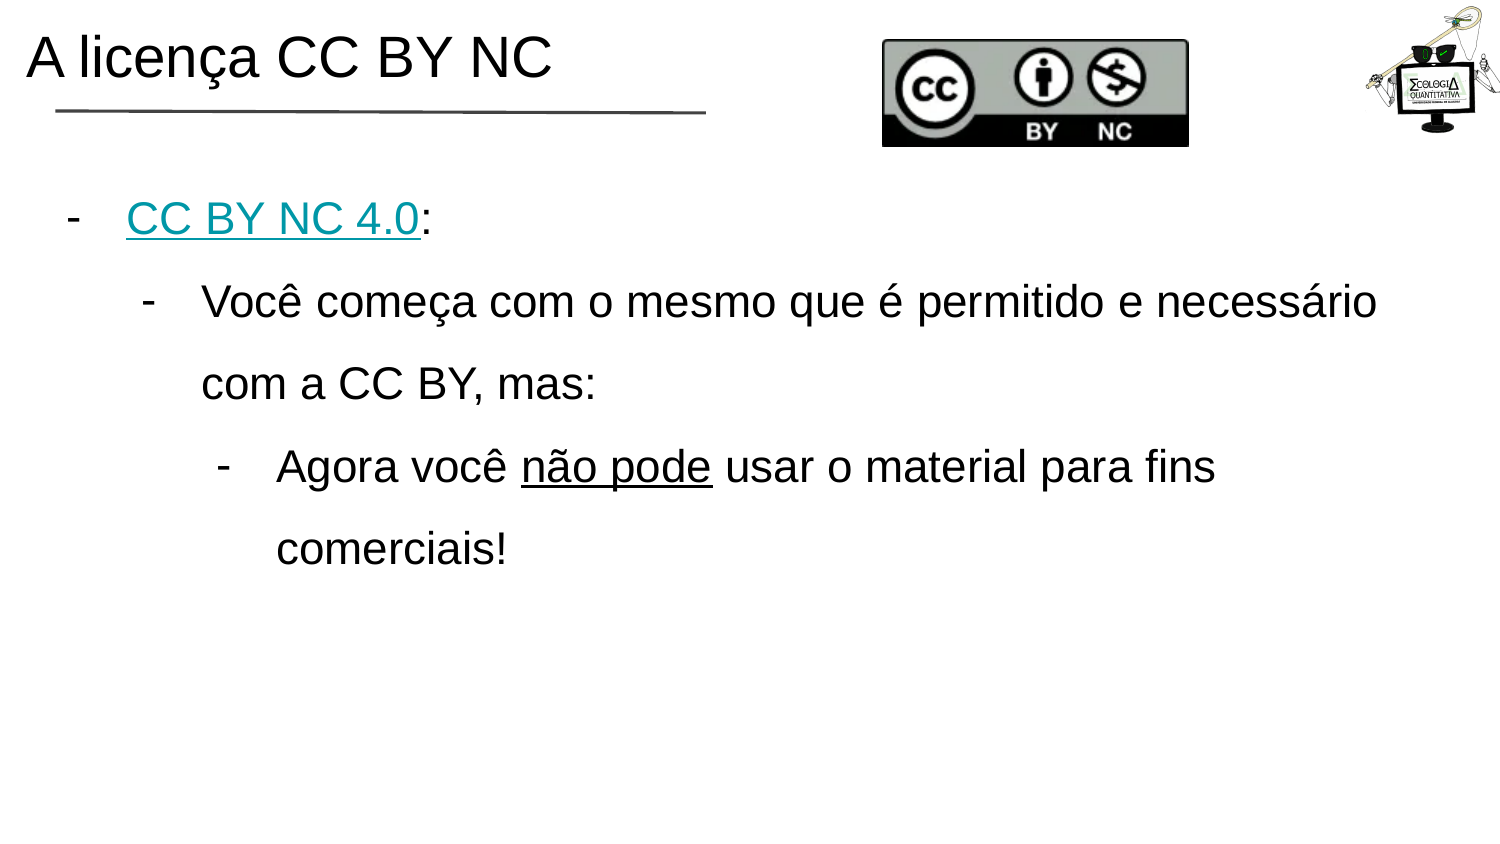

A licença CC BY NC
CC BY NC 4.0:
Você começa com o mesmo que é permitido e necessário com a CC BY, mas:
Agora você não pode usar o material para fins comerciais!